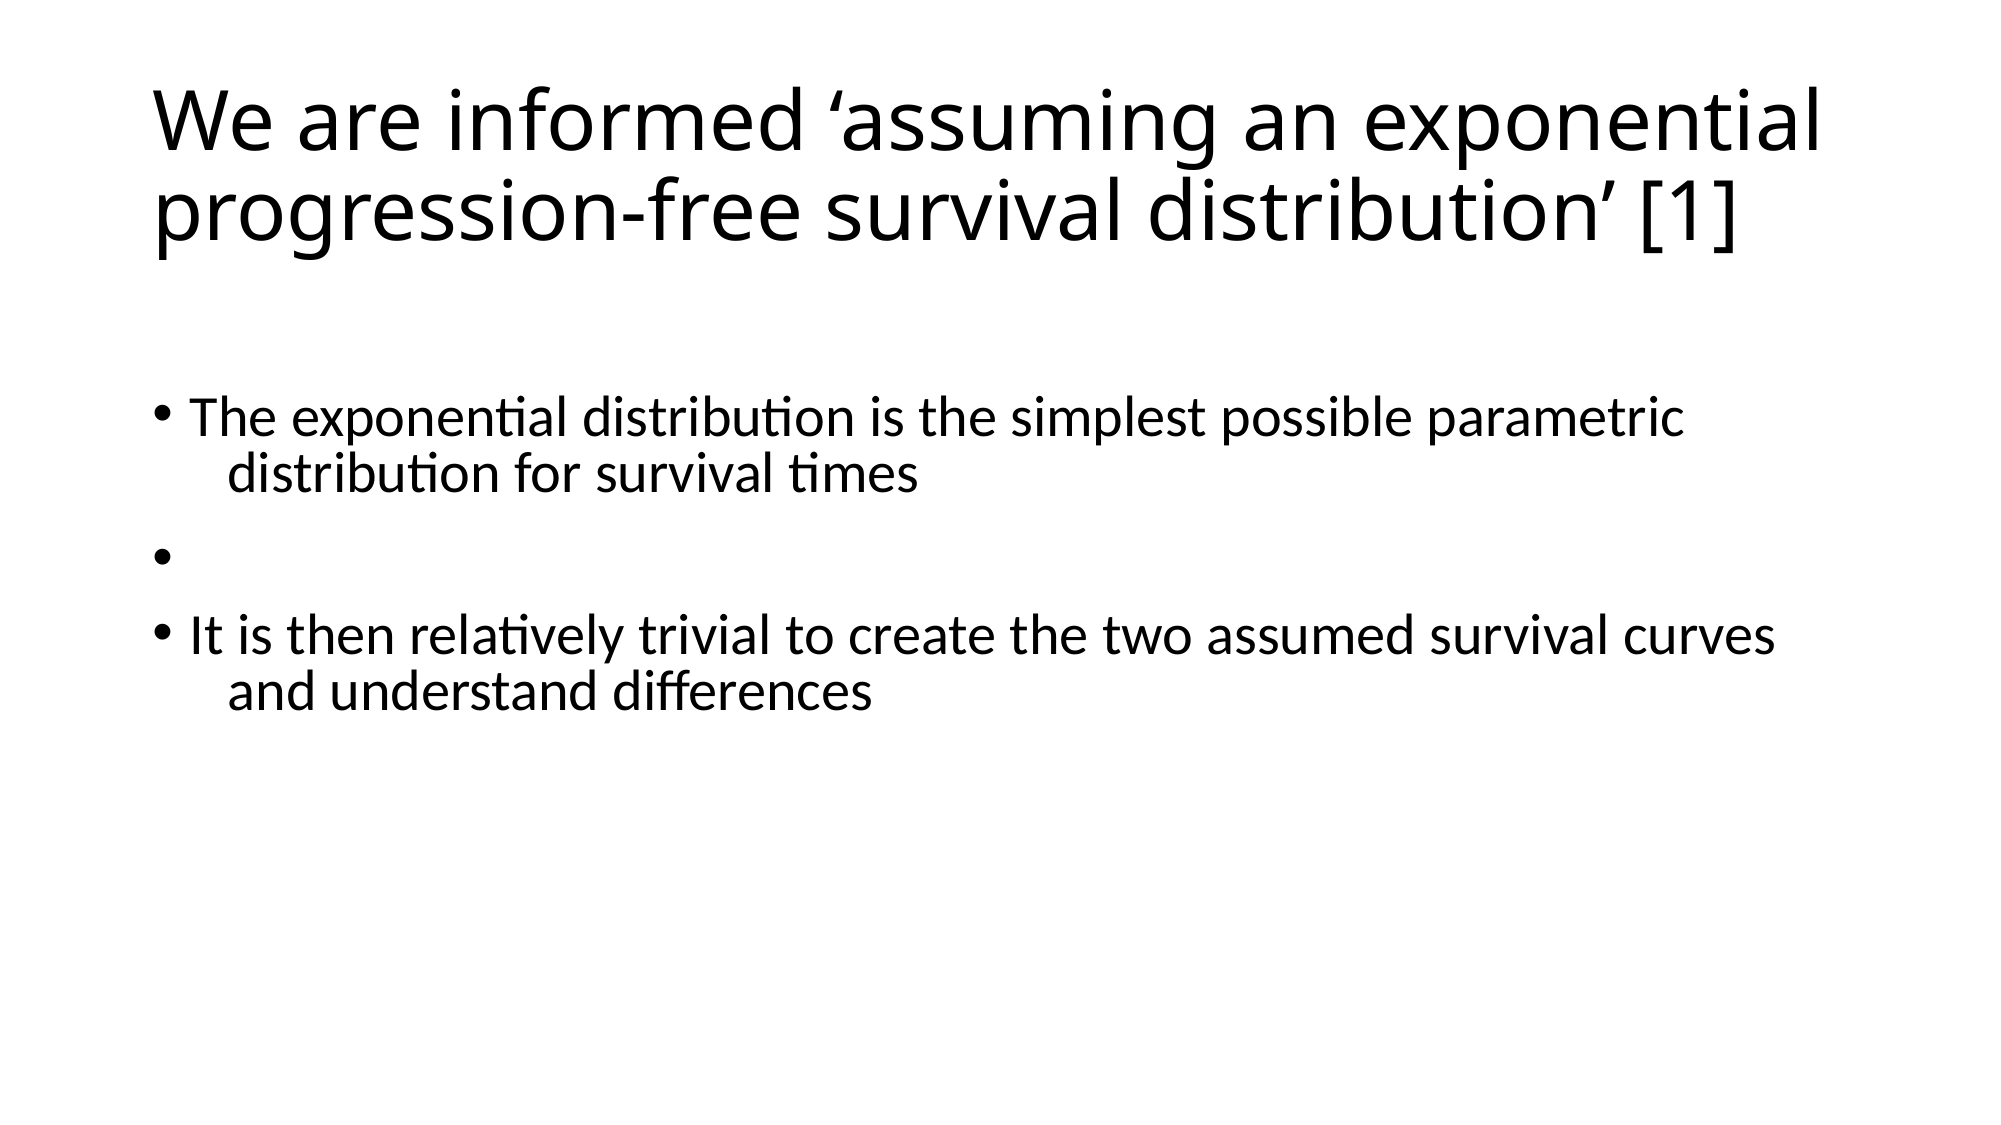

# We are informed ‘assuming an exponential progression-free survival distribution’ [1]
The exponential distribution is the simplest possible parametric distribution for survival times
It is then relatively trivial to create the two assumed survival curves and understand differences